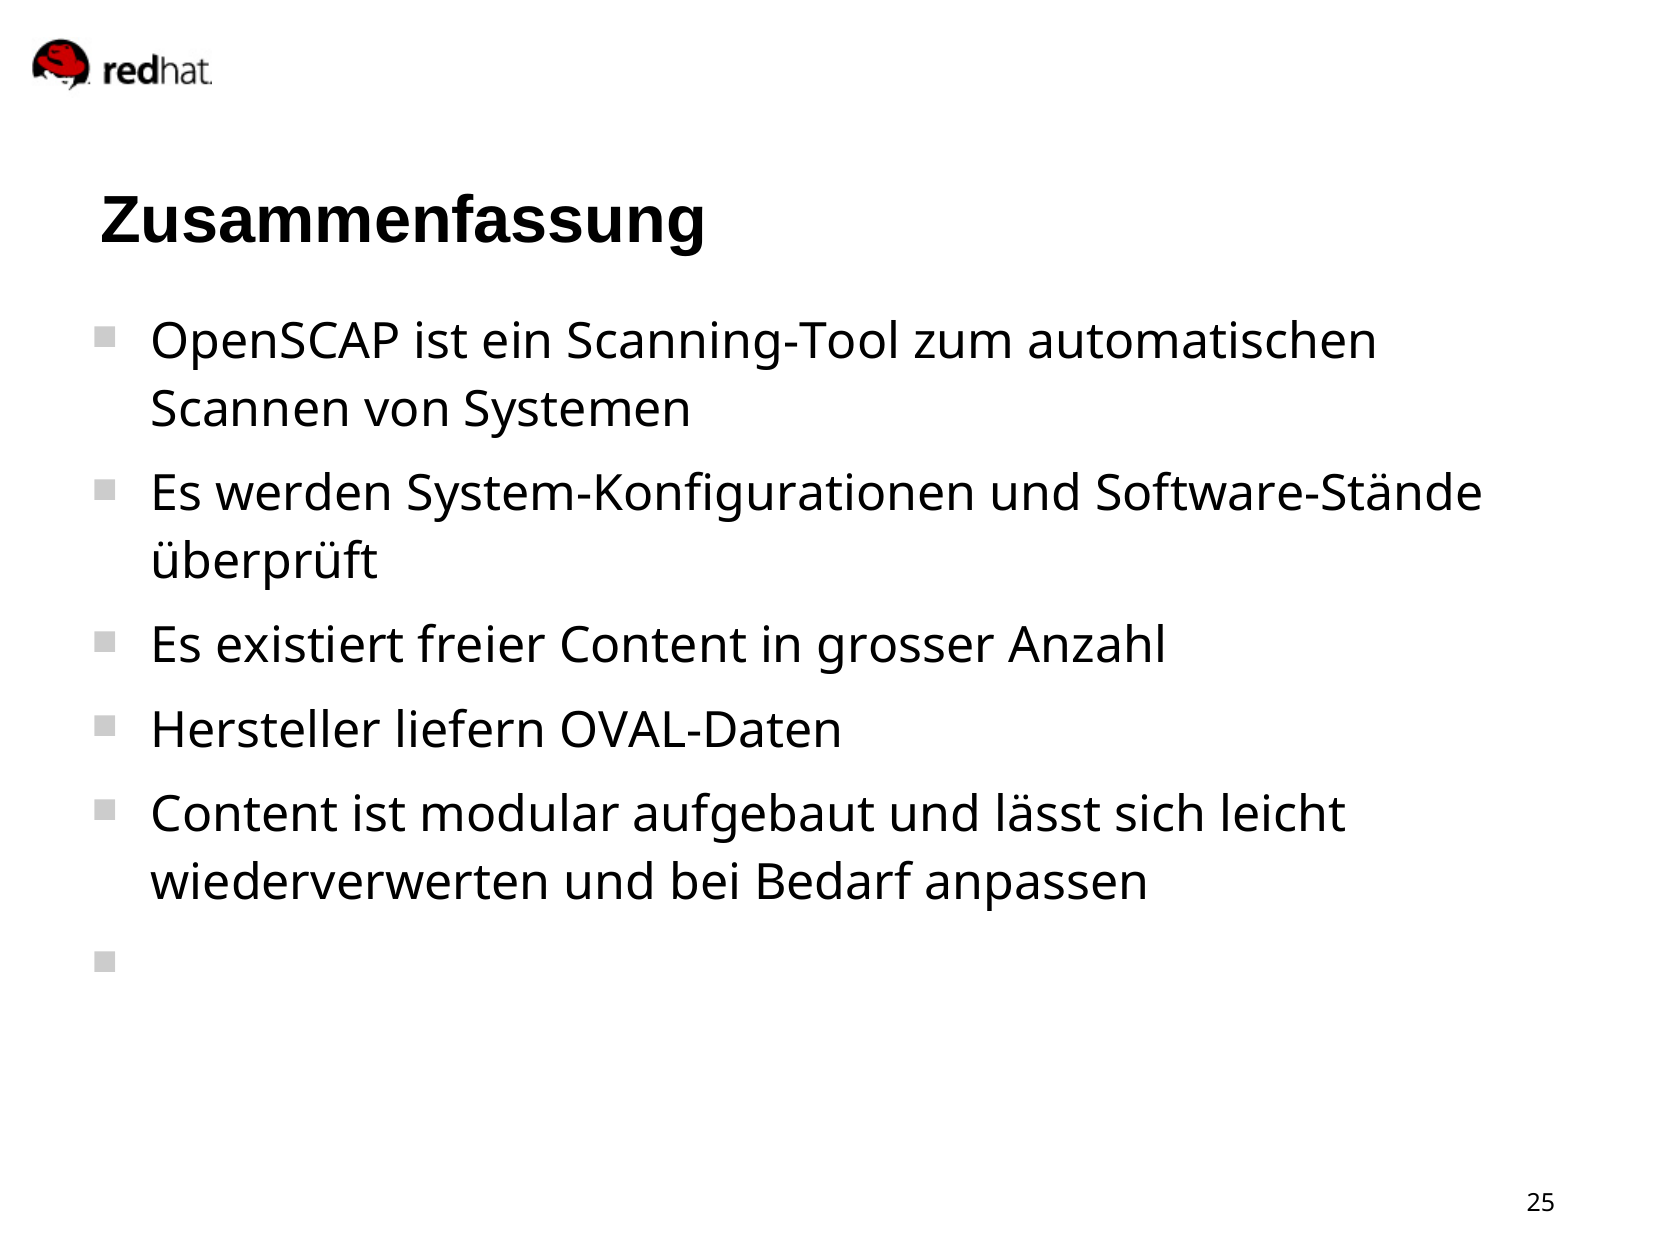

# Zusammenfassung
OpenSCAP ist ein Scanning-Tool zum automatischen Scannen von Systemen
Es werden System-Konfigurationen und Software-Stände überprüft
Es existiert freier Content in grosser Anzahl
Hersteller liefern OVAL-Daten
Content ist modular aufgebaut und lässt sich leicht wiederverwerten und bei Bedarf anpassen